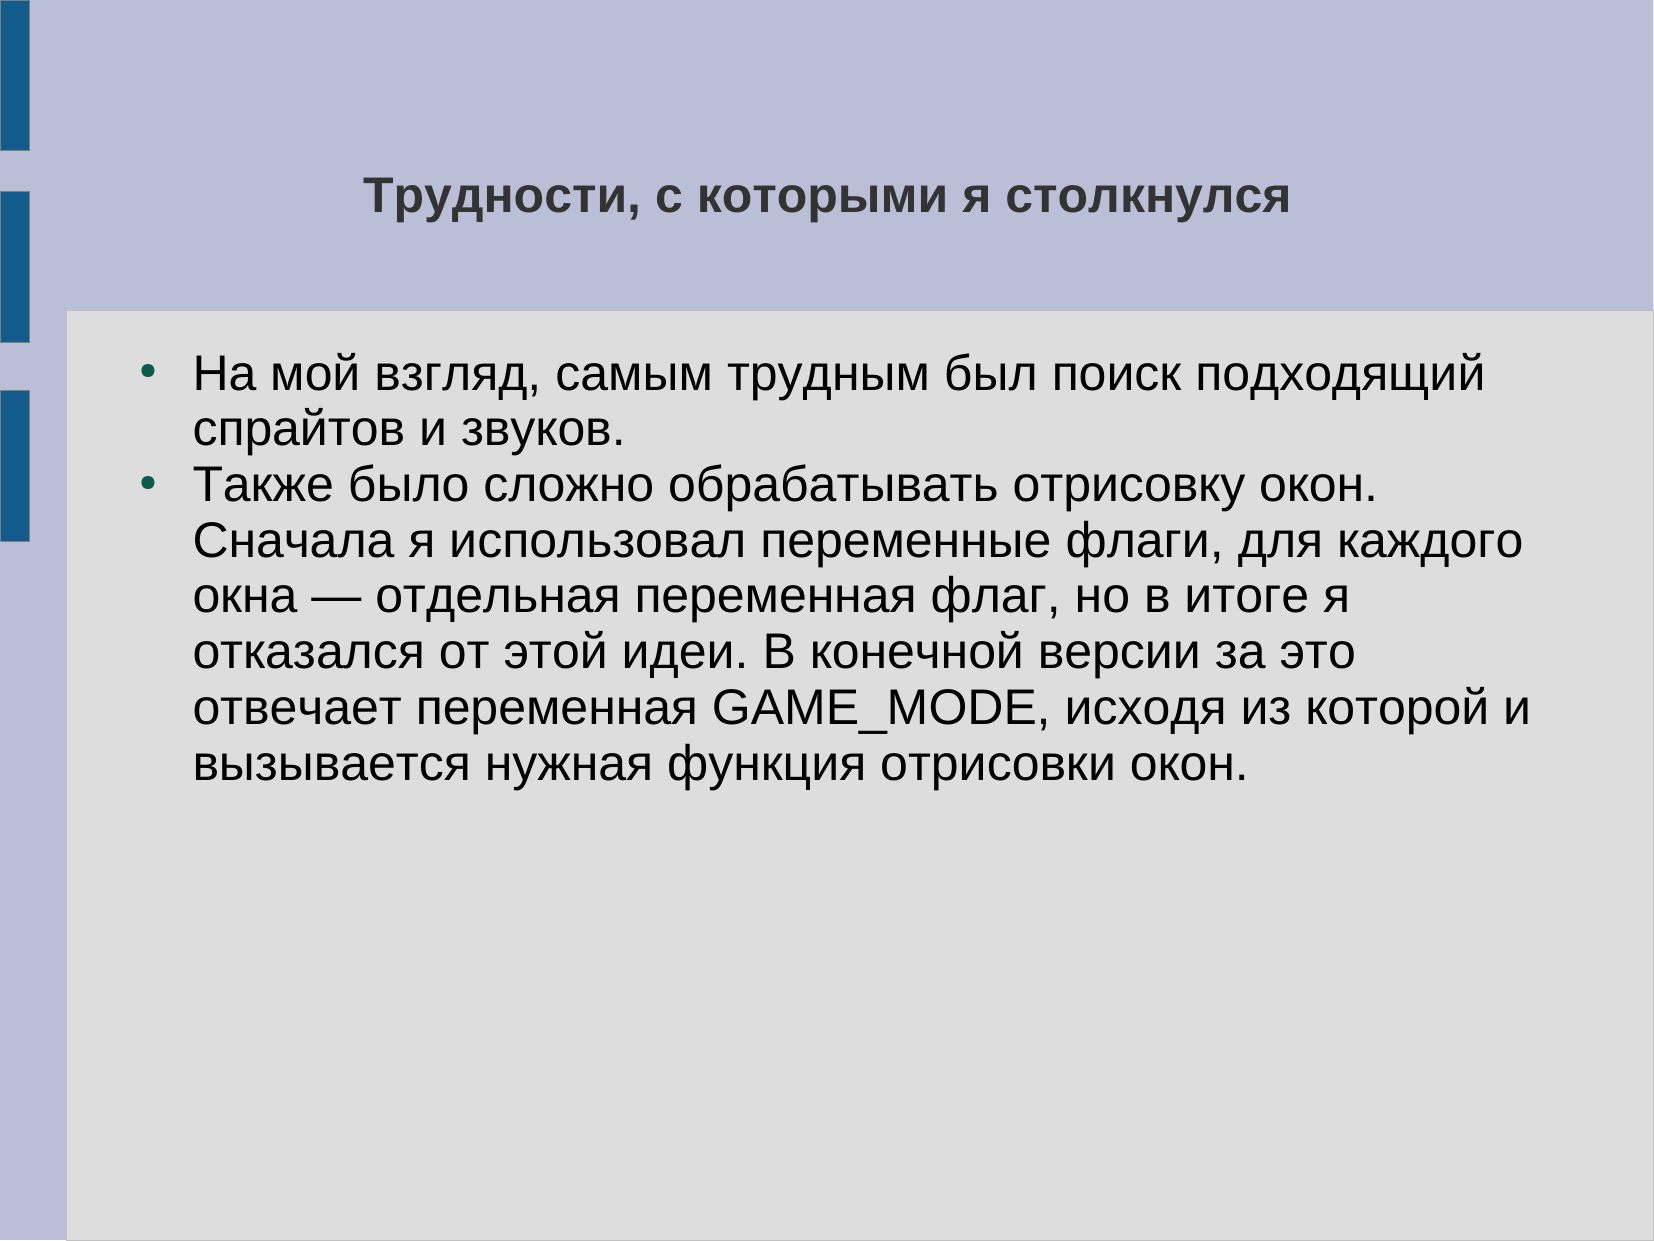

# Трудности, с которыми я столкнулся
На мой взгляд, самым трудным был поиск подходящий спрайтов и звуков.
Также было сложно обрабатывать отрисовку окон.
Сначала я использовал переменные флаги, для каждого окна — отдельная переменная флаг, но в итоге я отказался от этой идеи. В конечной версии за это отвечает переменная GAME_MODE, исходя из которой и вызывается нужная функция отрисовки окон.